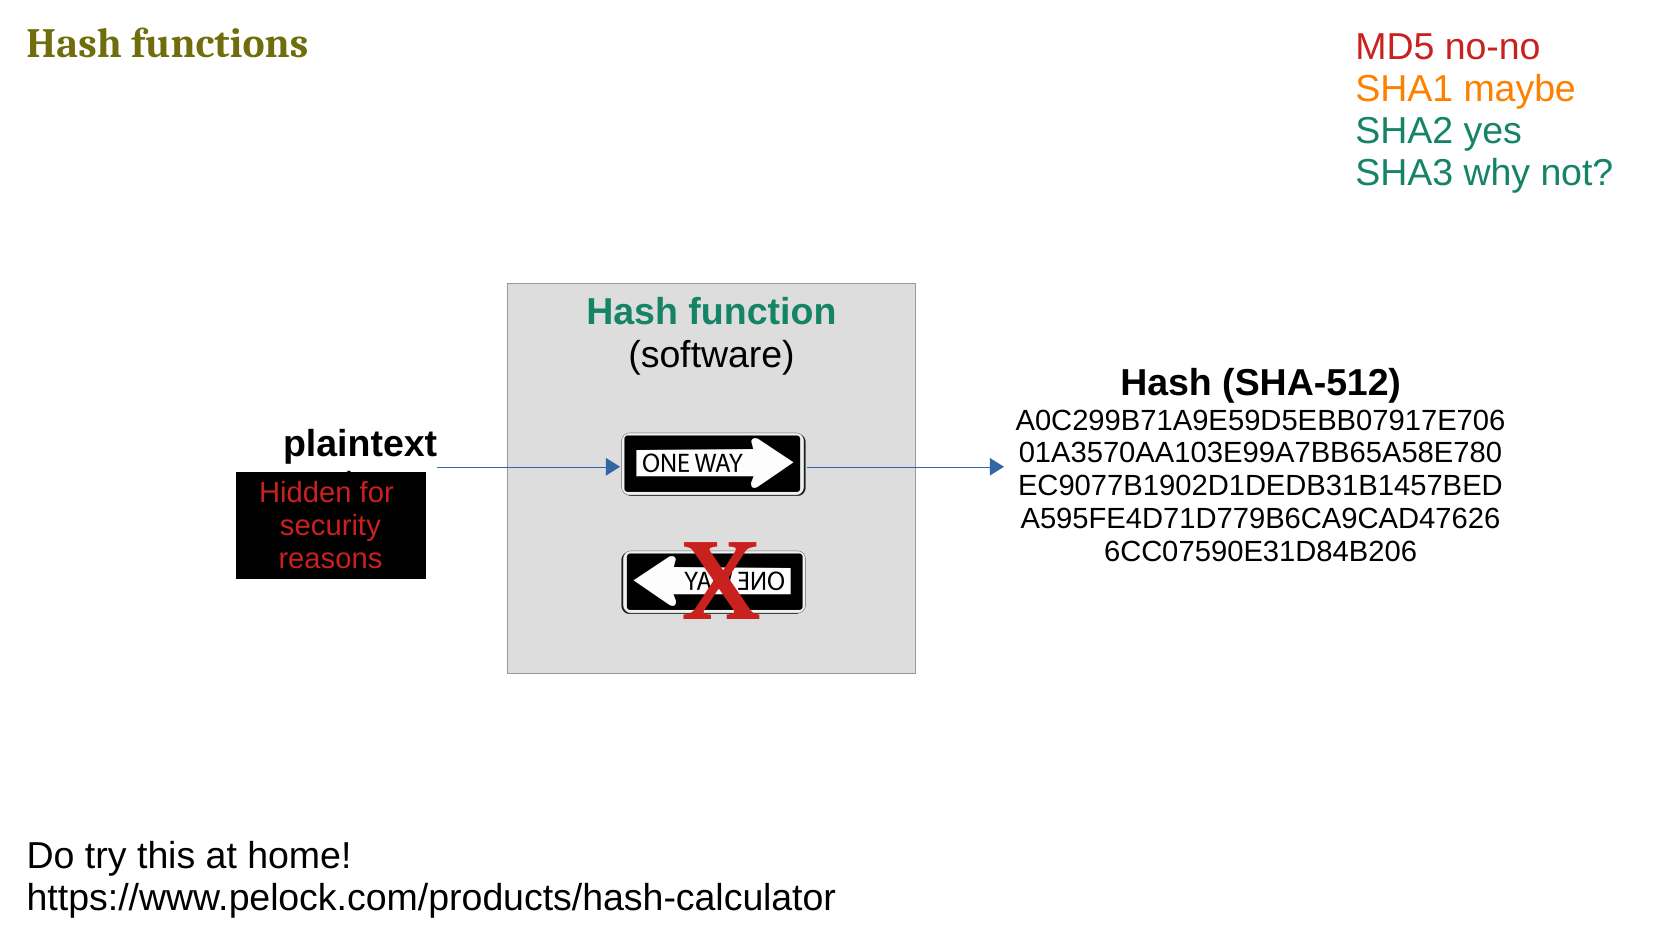

Hash functions
MD5 no-no
SHA1 maybe
SHA2 yes
SHA3 why not?
Hash function
(software)
Hash (SHA-512)
A0C299B71A9E59D5EBB07917E70601A3570AA103E99A7BB65A58E780EC9077B1902D1DEDB31B1457BEDA595FE4D71D779B6CA9CAD476266CC07590E31D84B206
plaintext
ciao
Hidden for
security
reasons
X
Do try this at home!
https://www.pelock.com/products/hash-calculator